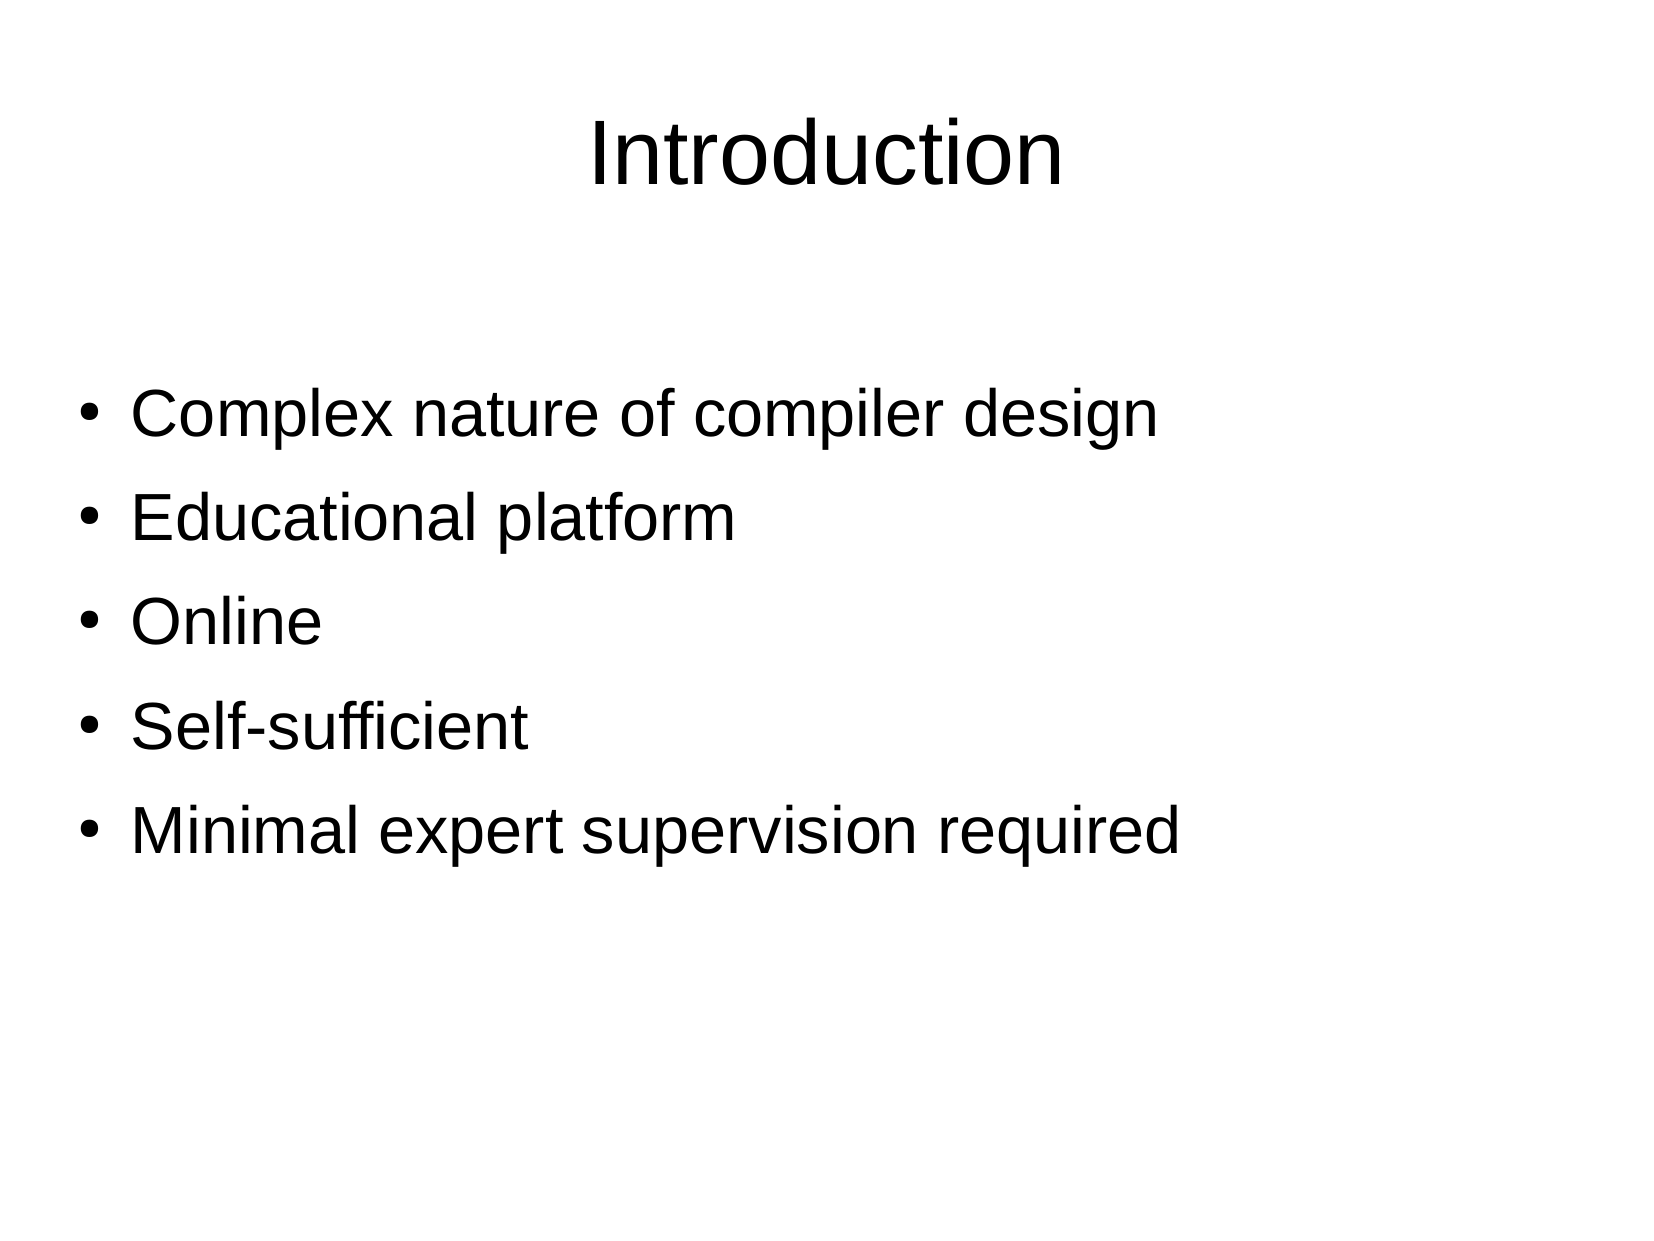

# Introduction
Complex nature of compiler design
Educational platform
Online
Self-sufficient
Minimal expert supervision required